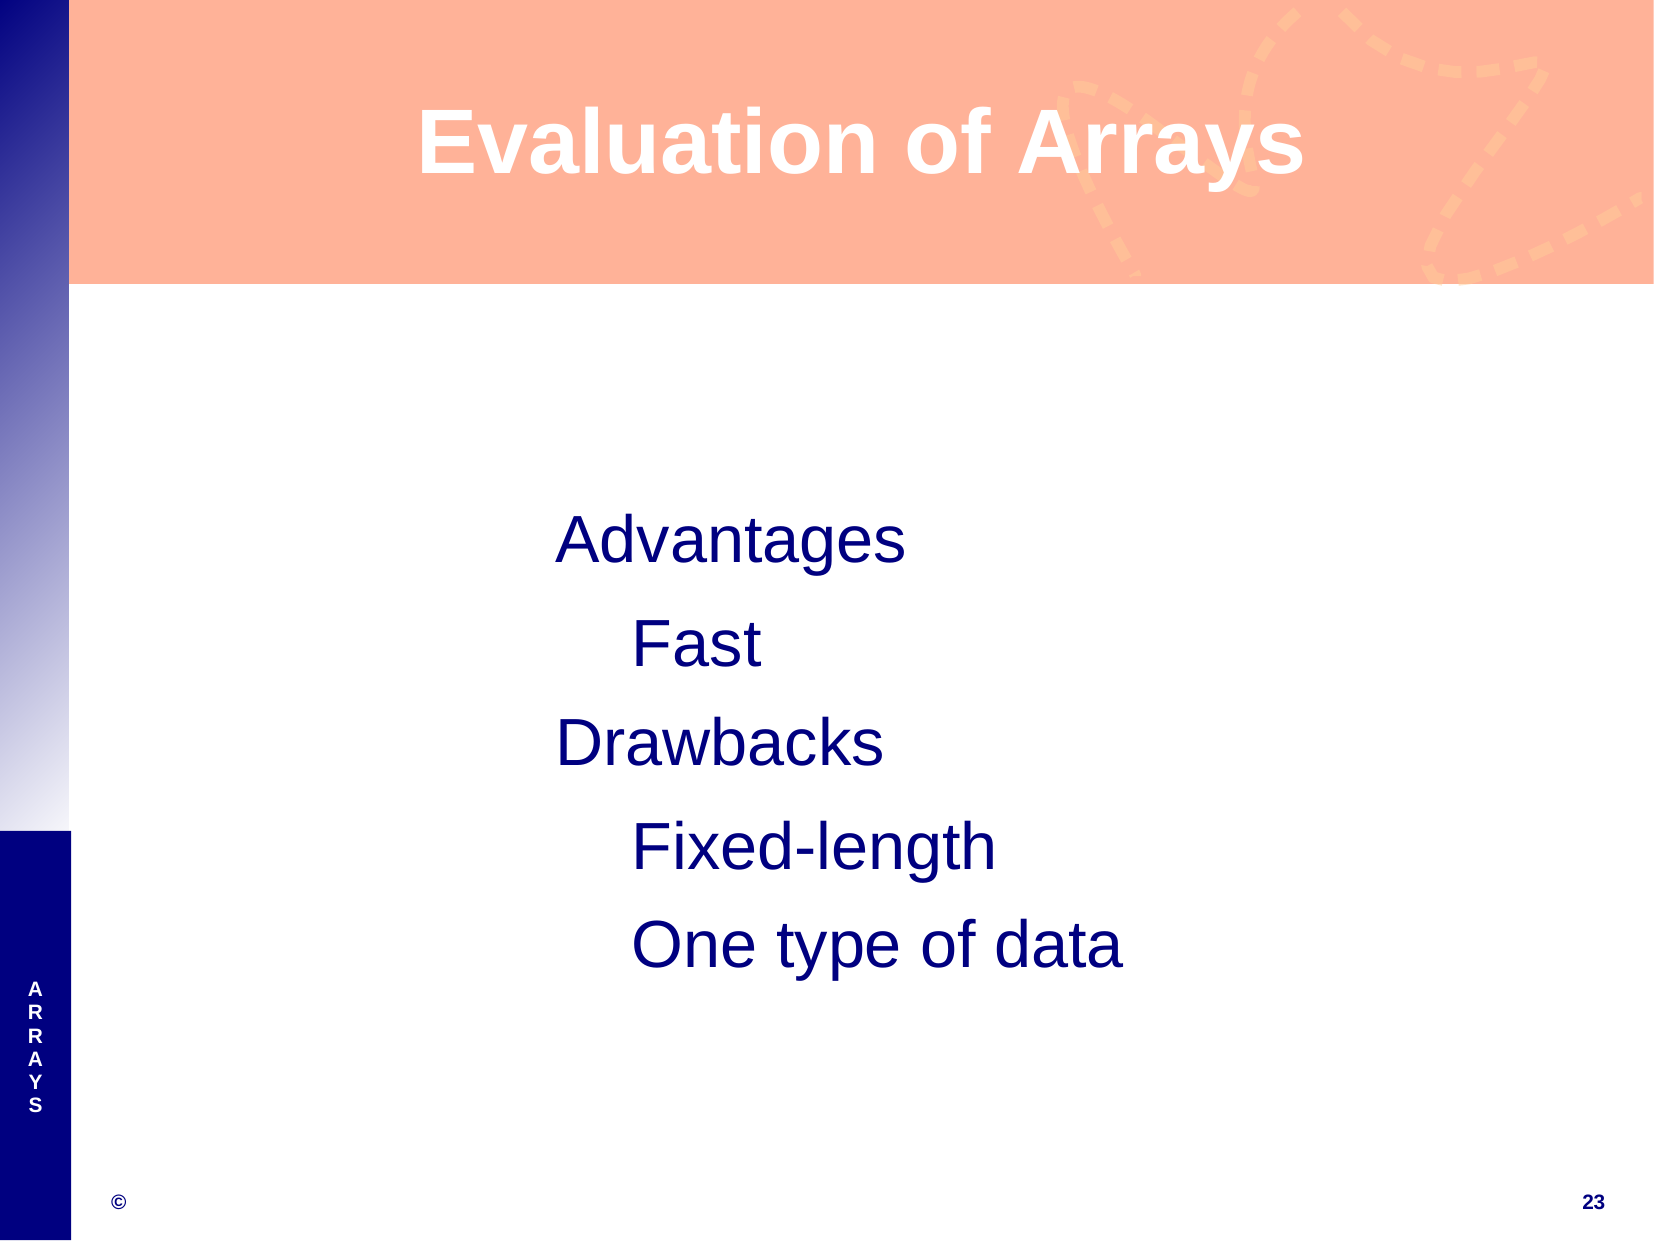

Evaluation of Arrays
# Advantages
Fast
Drawbacks
Fixed-length
One type of data
A
R
R
A
Y
S